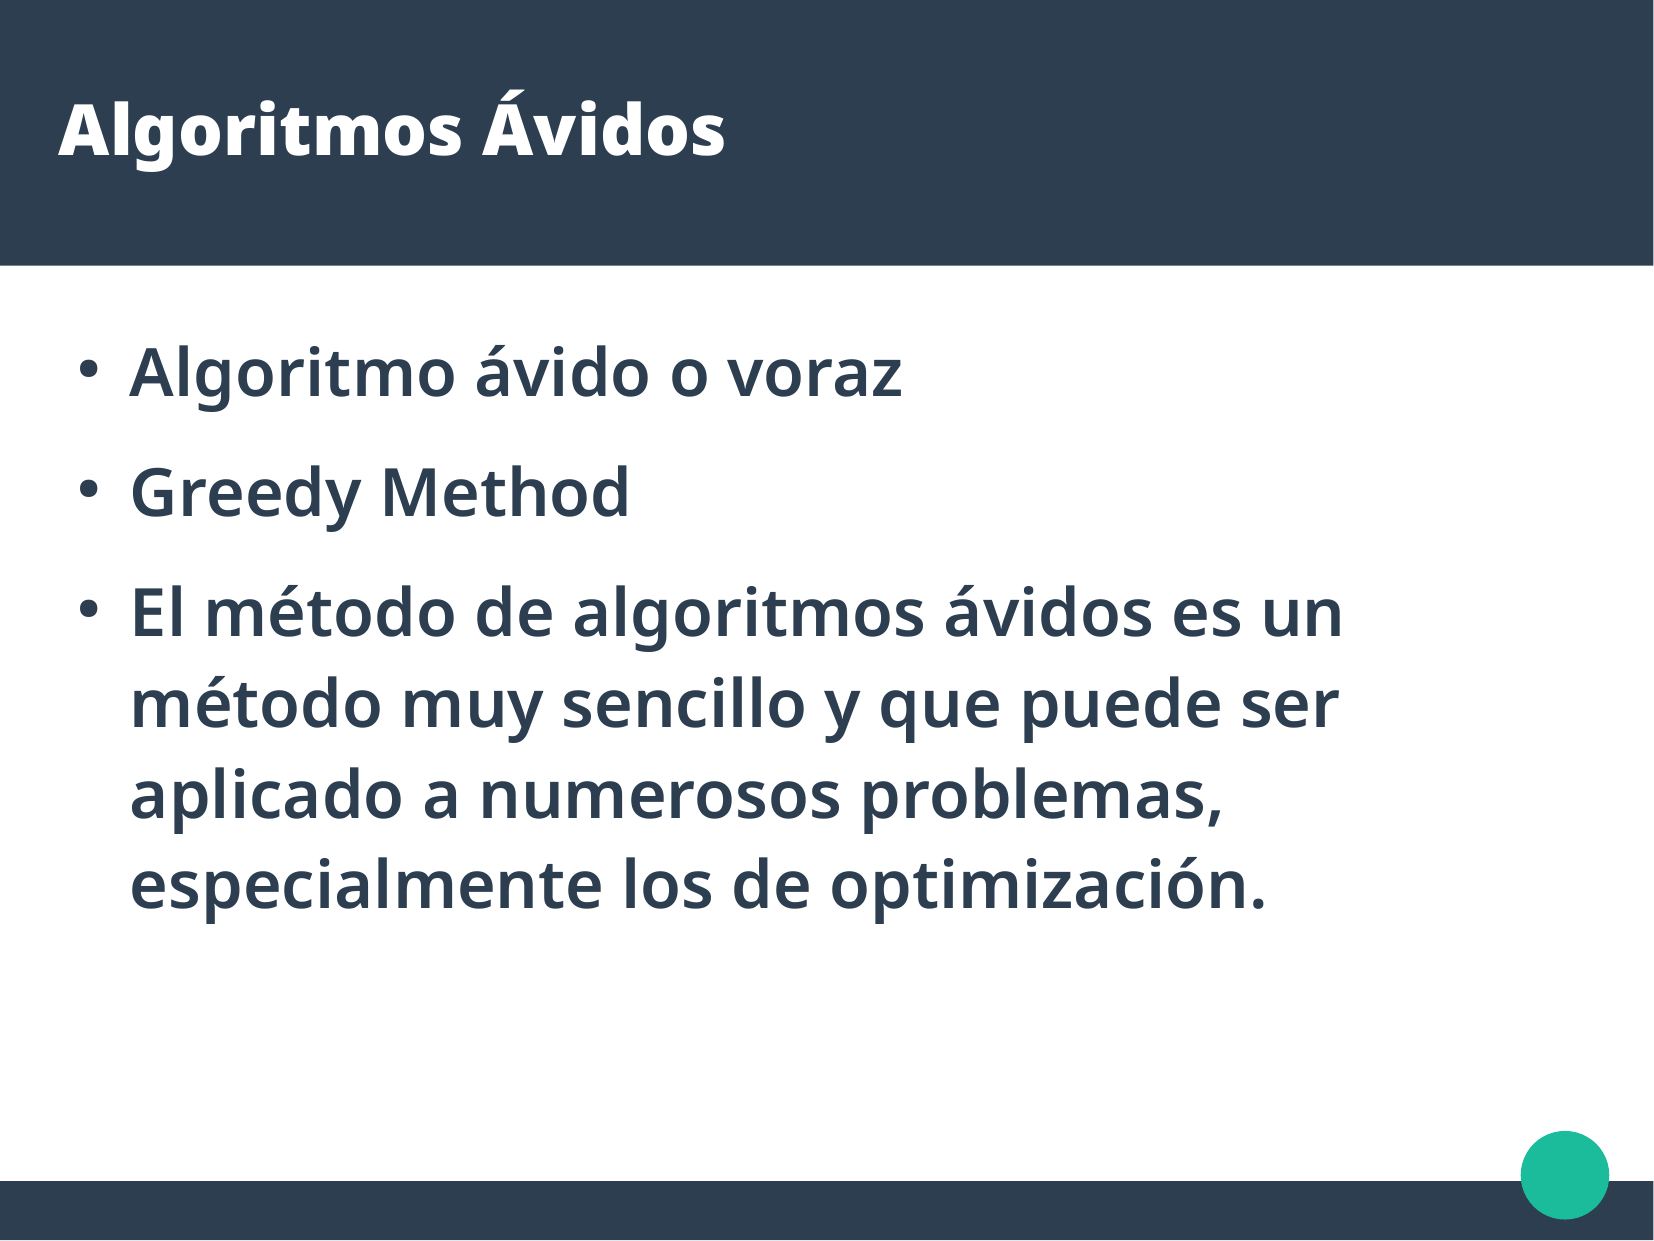

# Algoritmos Ávidos
Algoritmo ávido o voraz
Greedy Method
El método de algoritmos ávidos es un método muy sencillo y que puede ser aplicado a numerosos problemas, especialmente los de optimización.